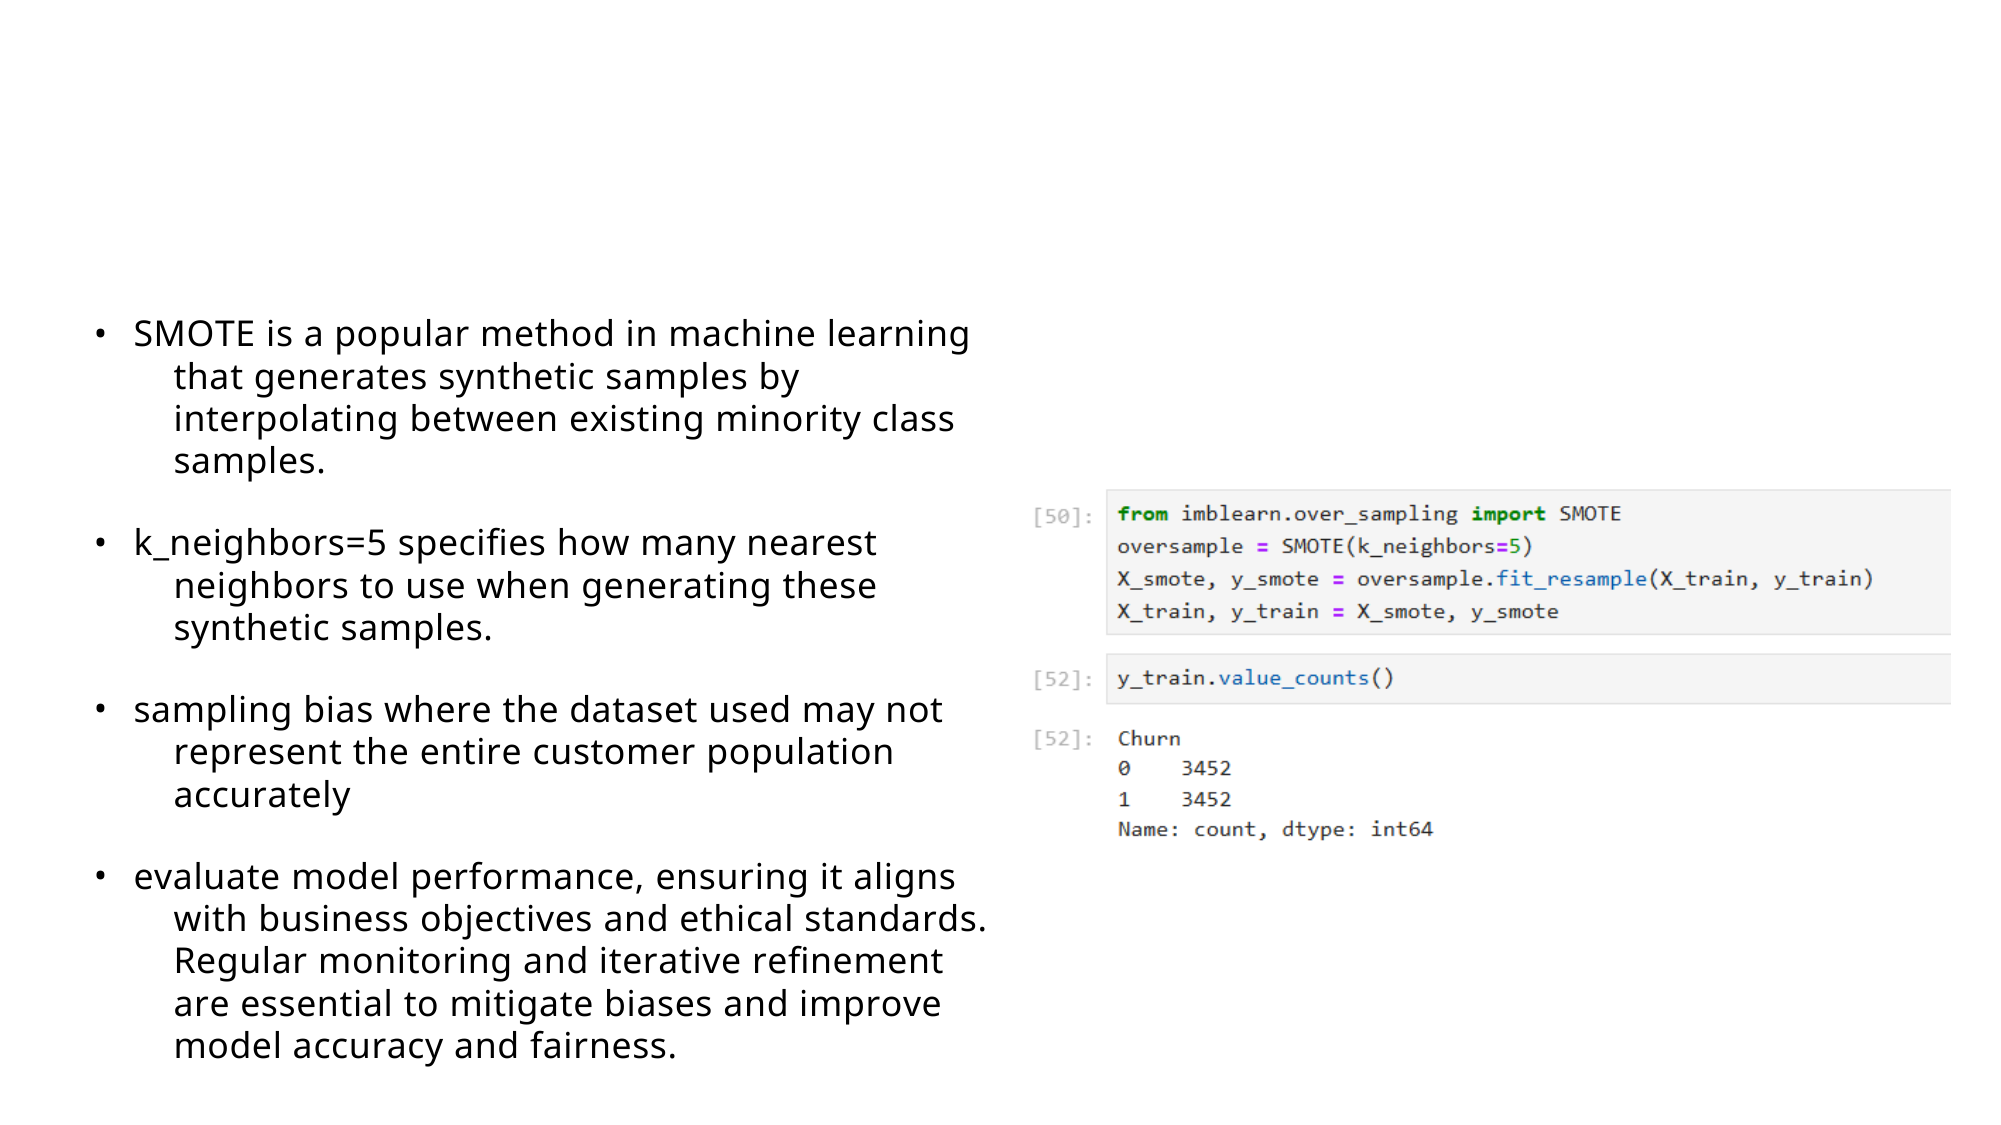

Synthetic Minority Over-sampling Technique
SMOTE is a popular method in machine learning that generates synthetic samples by interpolating between existing minority class samples.
k_neighbors=5 specifies how many nearest neighbors to use when generating these synthetic samples.
sampling bias where the dataset used may not represent the entire customer population accurately
evaluate model performance, ensuring it aligns with business objectives and ethical standards. Regular monitoring and iterative refinement are essential to mitigate biases and improve model accuracy and fairness.